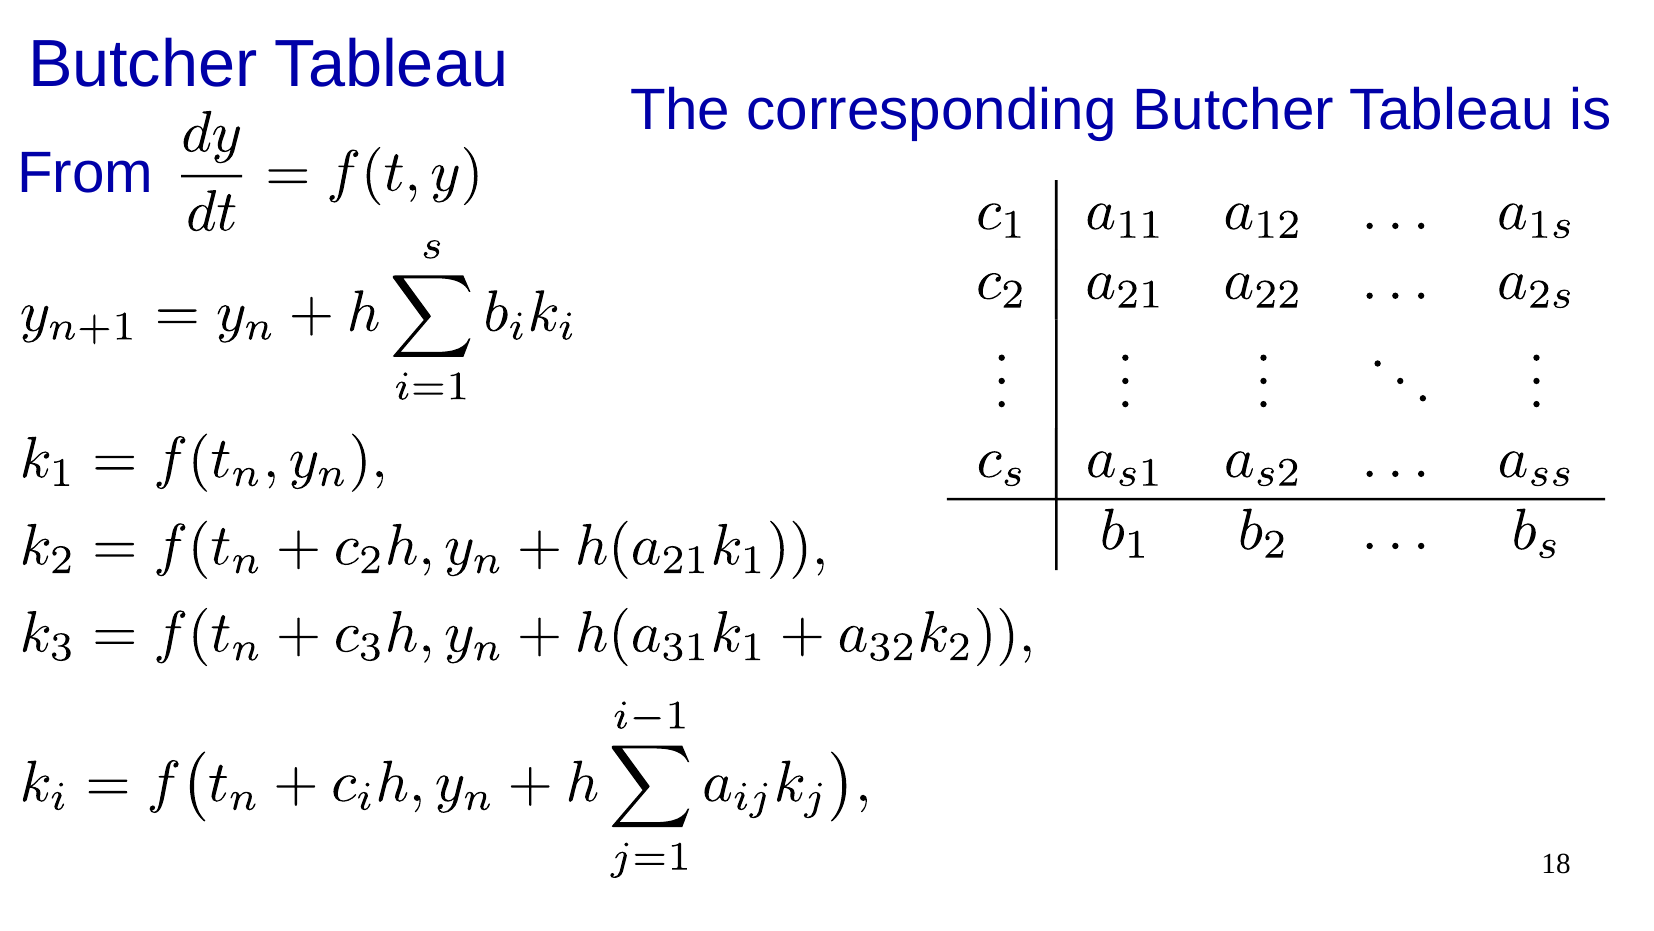

# Butcher Tableau
The corresponding Butcher Tableau is
From
18